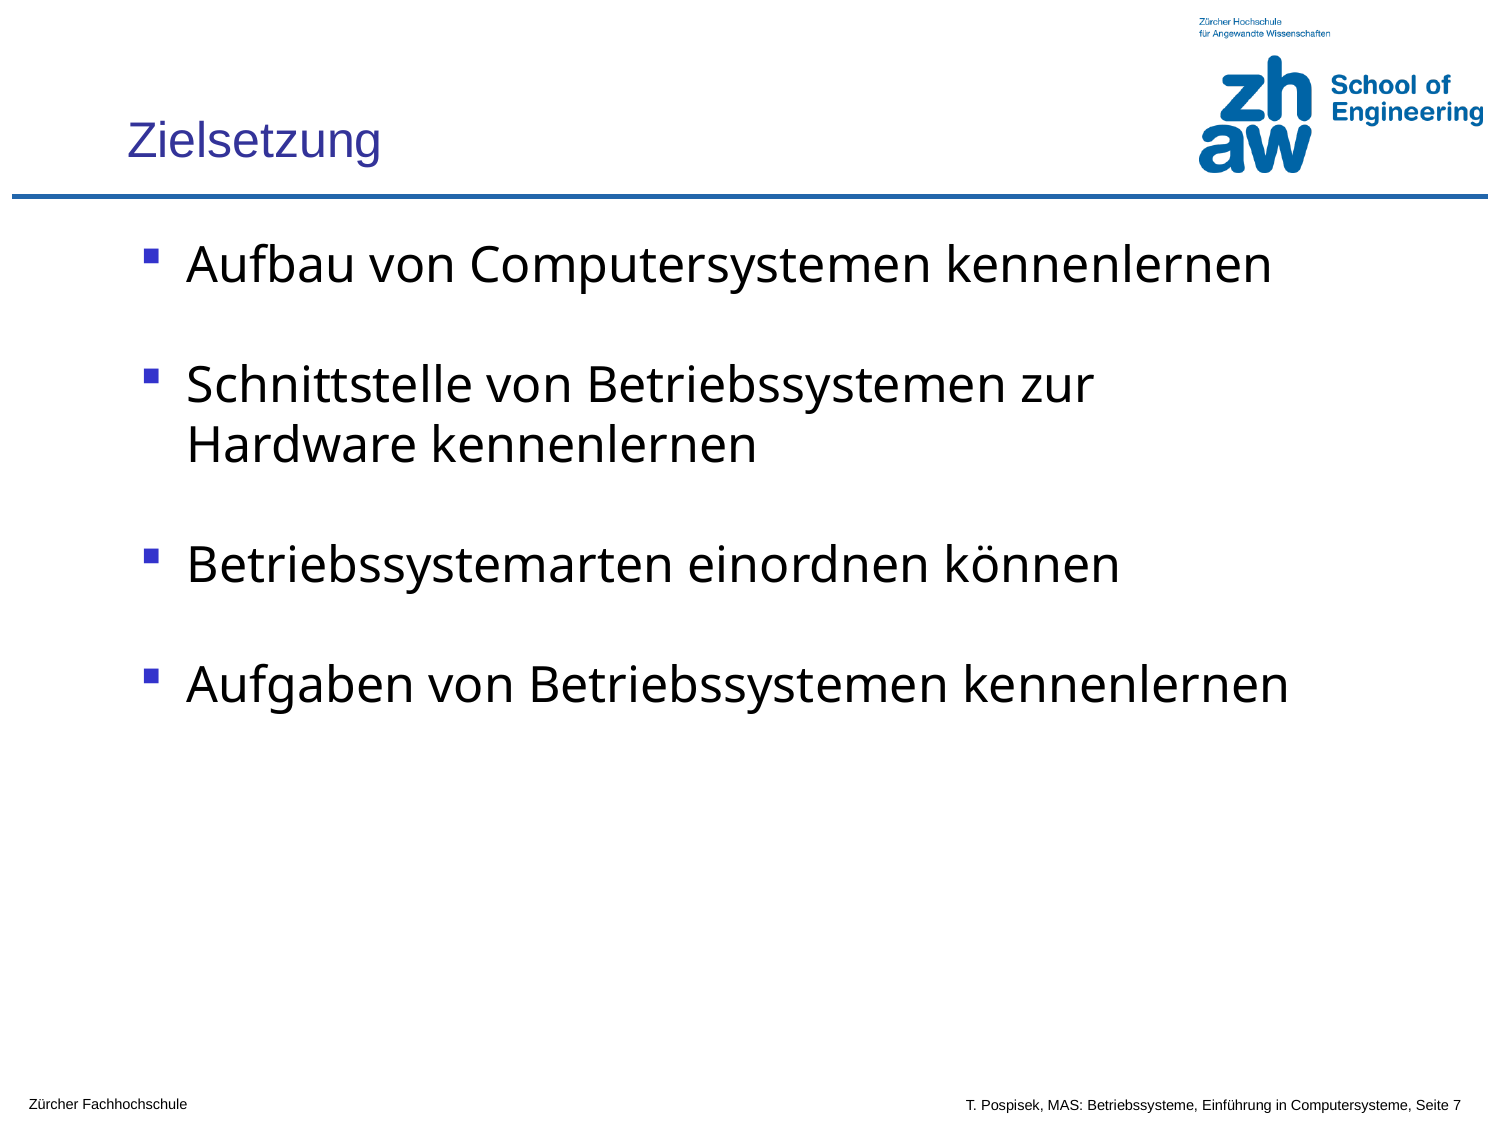

# Zielsetzung
Aufbau von Computersystemen kennenlernen
Schnittstelle von Betriebssystemen zur Hardware kennenlernen
Betriebssystemarten einordnen können
Aufgaben von Betriebssystemen kennenlernen